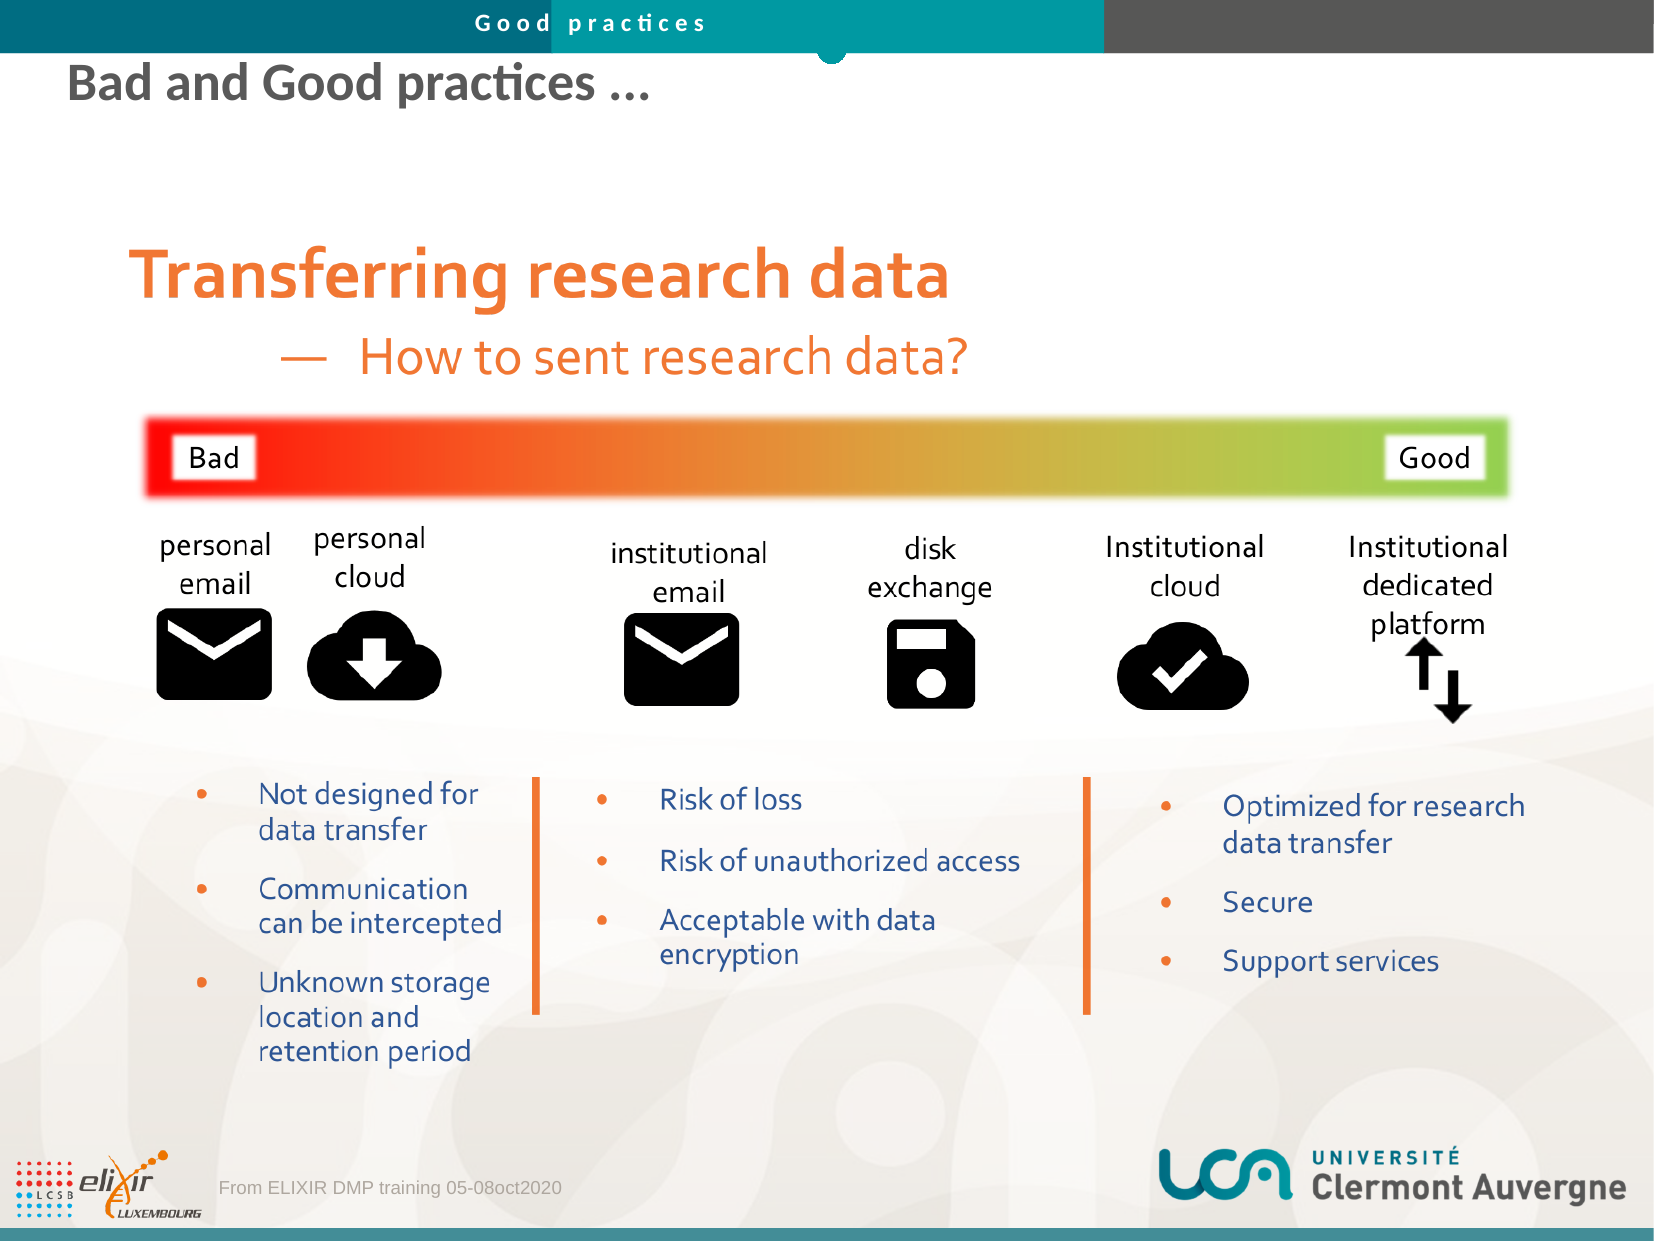

Good practices
Bad and Good practices ...
From ELIXIR DMP training 05-08oct2020